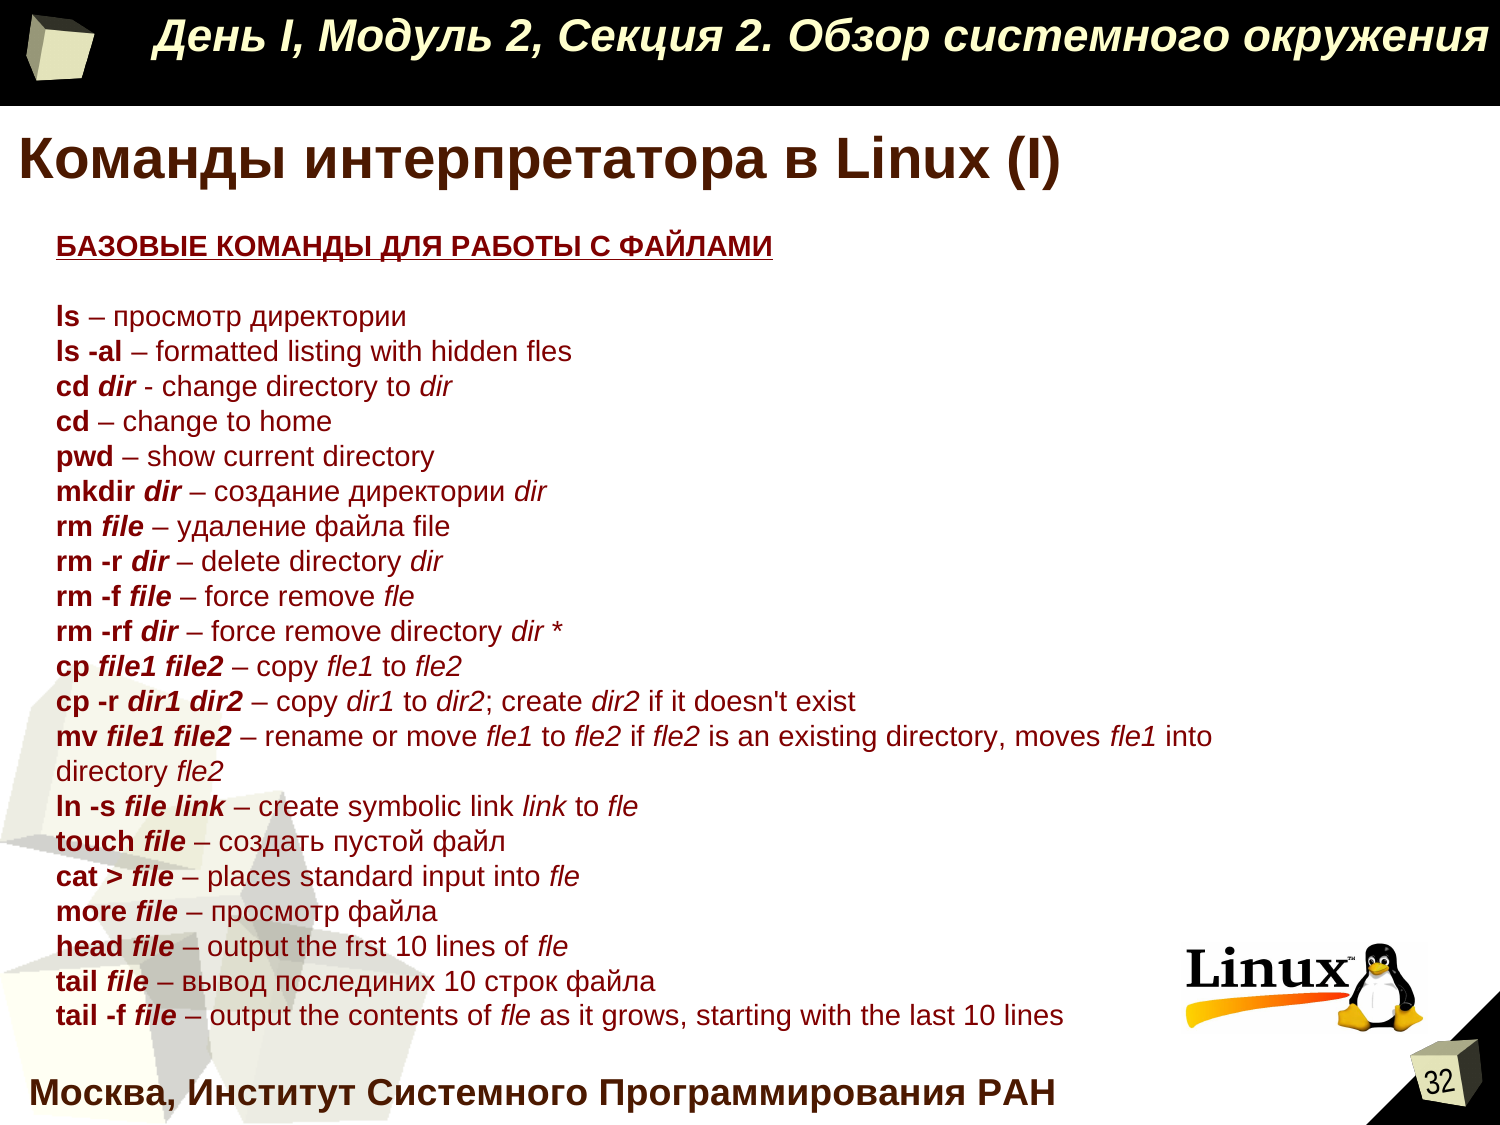

Команды интерпретатора в Linux (I)
БАЗОВЫЕ КОМАНДЫ ДЛЯ РАБОТЫ С ФАЙЛАМИ
ls – просмотр директории
ls -al – formatted listing with hidden fles
cd dir - change directory to dir
cd – change to home
pwd – show current directory
mkdir dir – создание директории dir
rm file – удаление файла file
rm -r dir – delete directory dir
rm -f file – force remove fle
rm -rf dir – force remove directory dir *
cp file1 file2 – copy fle1 to fle2
cp -r dir1 dir2 – copy dir1 to dir2; create dir2 if it doesn't exist
mv file1 file2 – rename or move fle1 to fle2 if fle2 is an existing directory, moves fle1 into
directory fle2
ln -s file link – create symbolic link link to fle
touch file – создать пустой файл
cat > file – places standard input into fle
more file – просмотр файла
head file – output the frst 10 lines of fle
tail file – вывод послединих 10 строк файла
tail -f file – output the contents of fle as it grows, starting with the last 10 lines